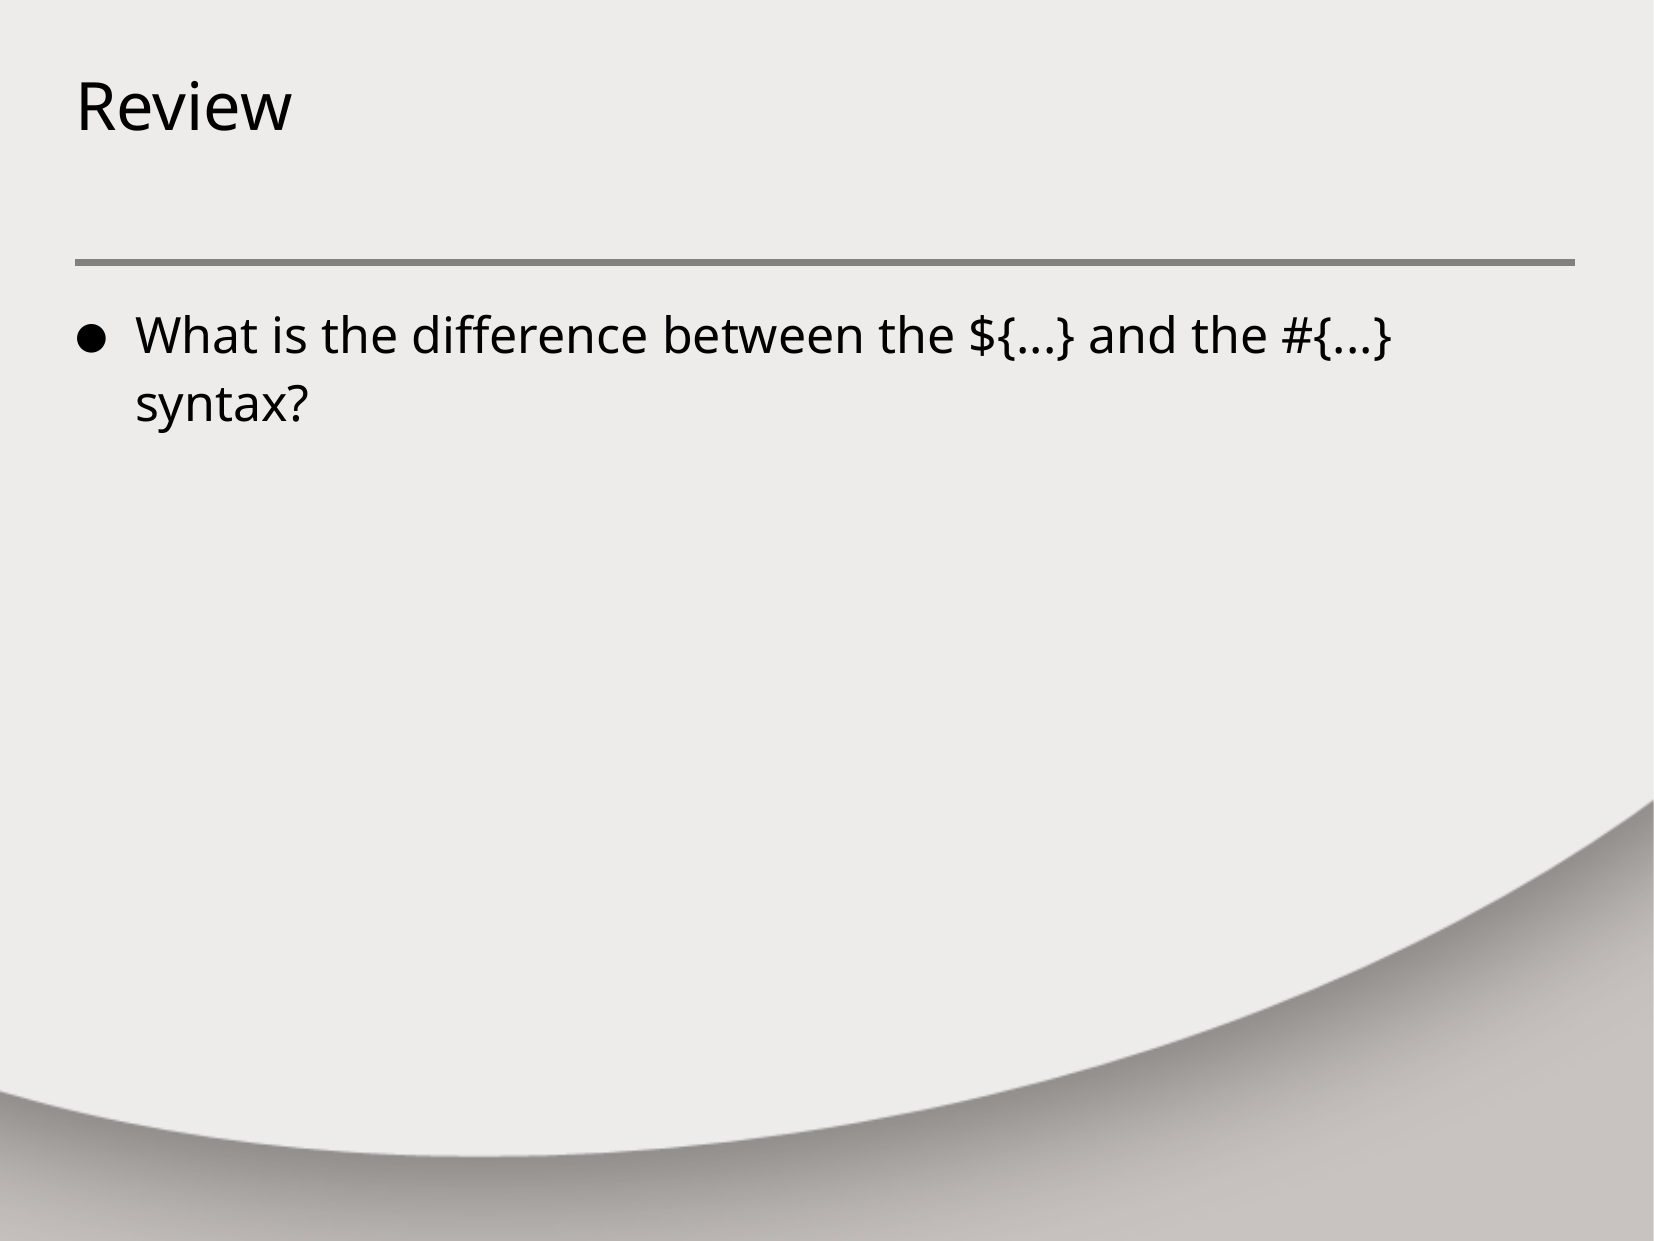

# Review
What is the difference between the ${...} and the #{...} syntax?